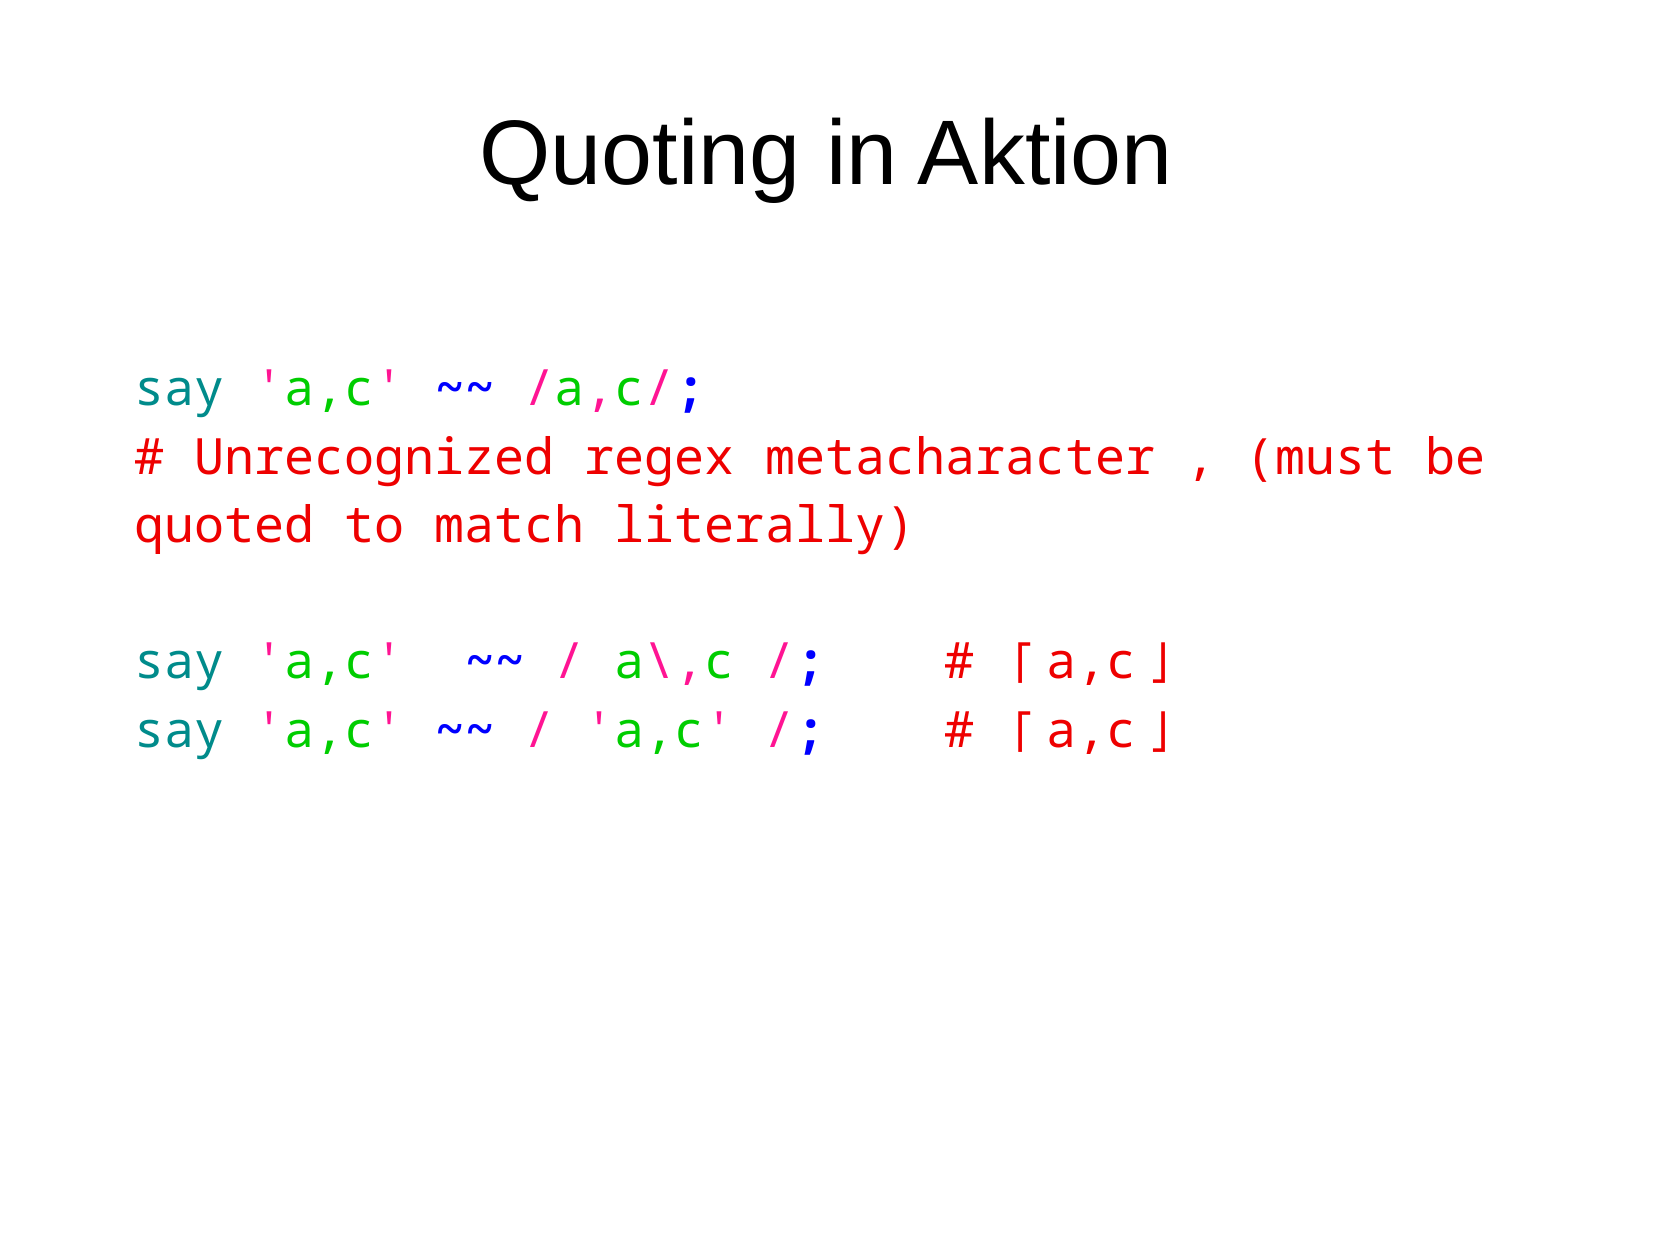

# Quoting in Aktion
say 'a,c' ~~ /a,c/;
# Unrecognized regex metacharacter , (must be quoted to match literally)
say 'a,c' ~~ / a\,c /; # ｢a,c｣
say 'a,c' ~~ / 'a,c' /; # ｢a,c｣